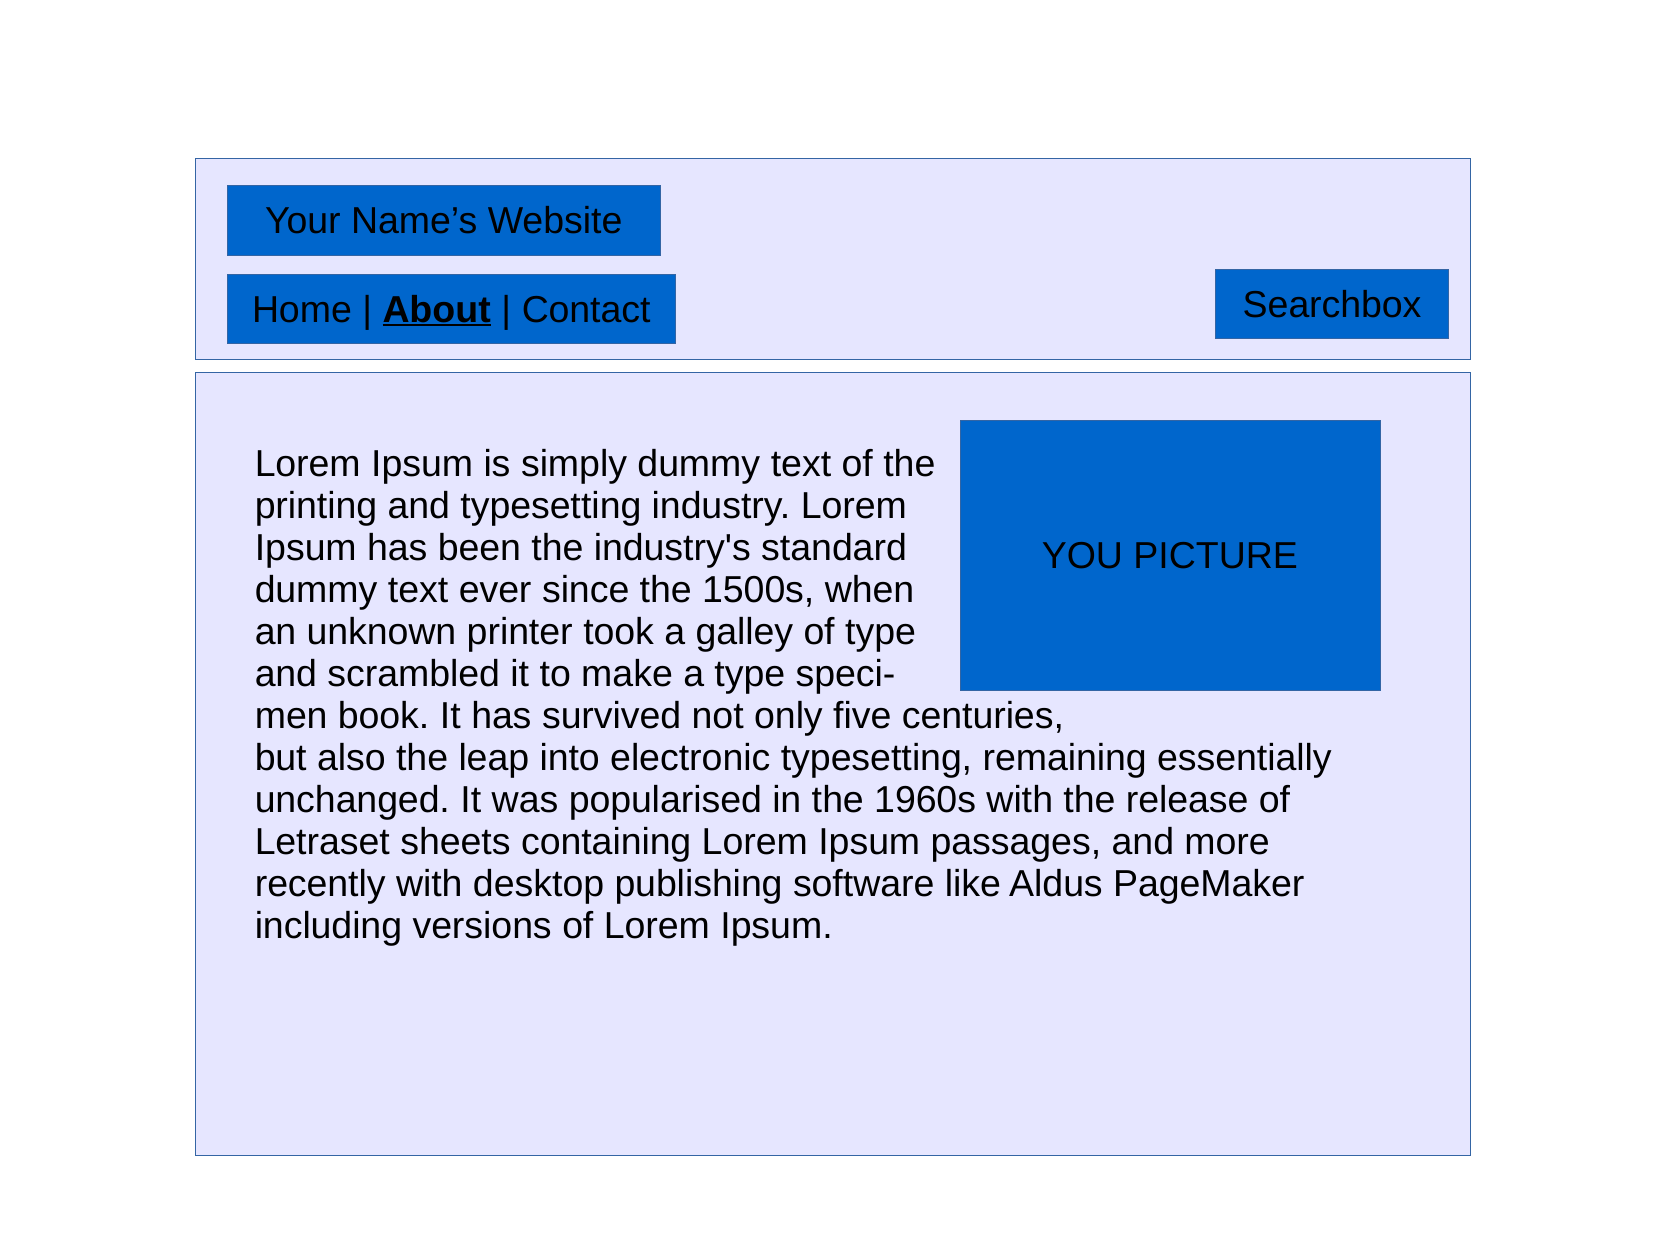

Your Name’s Website
Searchbox
Home | About | Contact
YOU PICTURE
Lorem Ipsum is simply dummy text of the
printing and typesetting industry. Lorem
Ipsum has been the industry's standard
dummy text ever since the 1500s, when
an unknown printer took a galley of type
and scrambled it to make a type speci-
men book. It has survived not only five centuries,
but also the leap into electronic typesetting, remaining essentially unchanged. It was popularised in the 1960s with the release of Letraset sheets containing Lorem Ipsum passages, and more recently with desktop publishing software like Aldus PageMaker including versions of Lorem Ipsum.